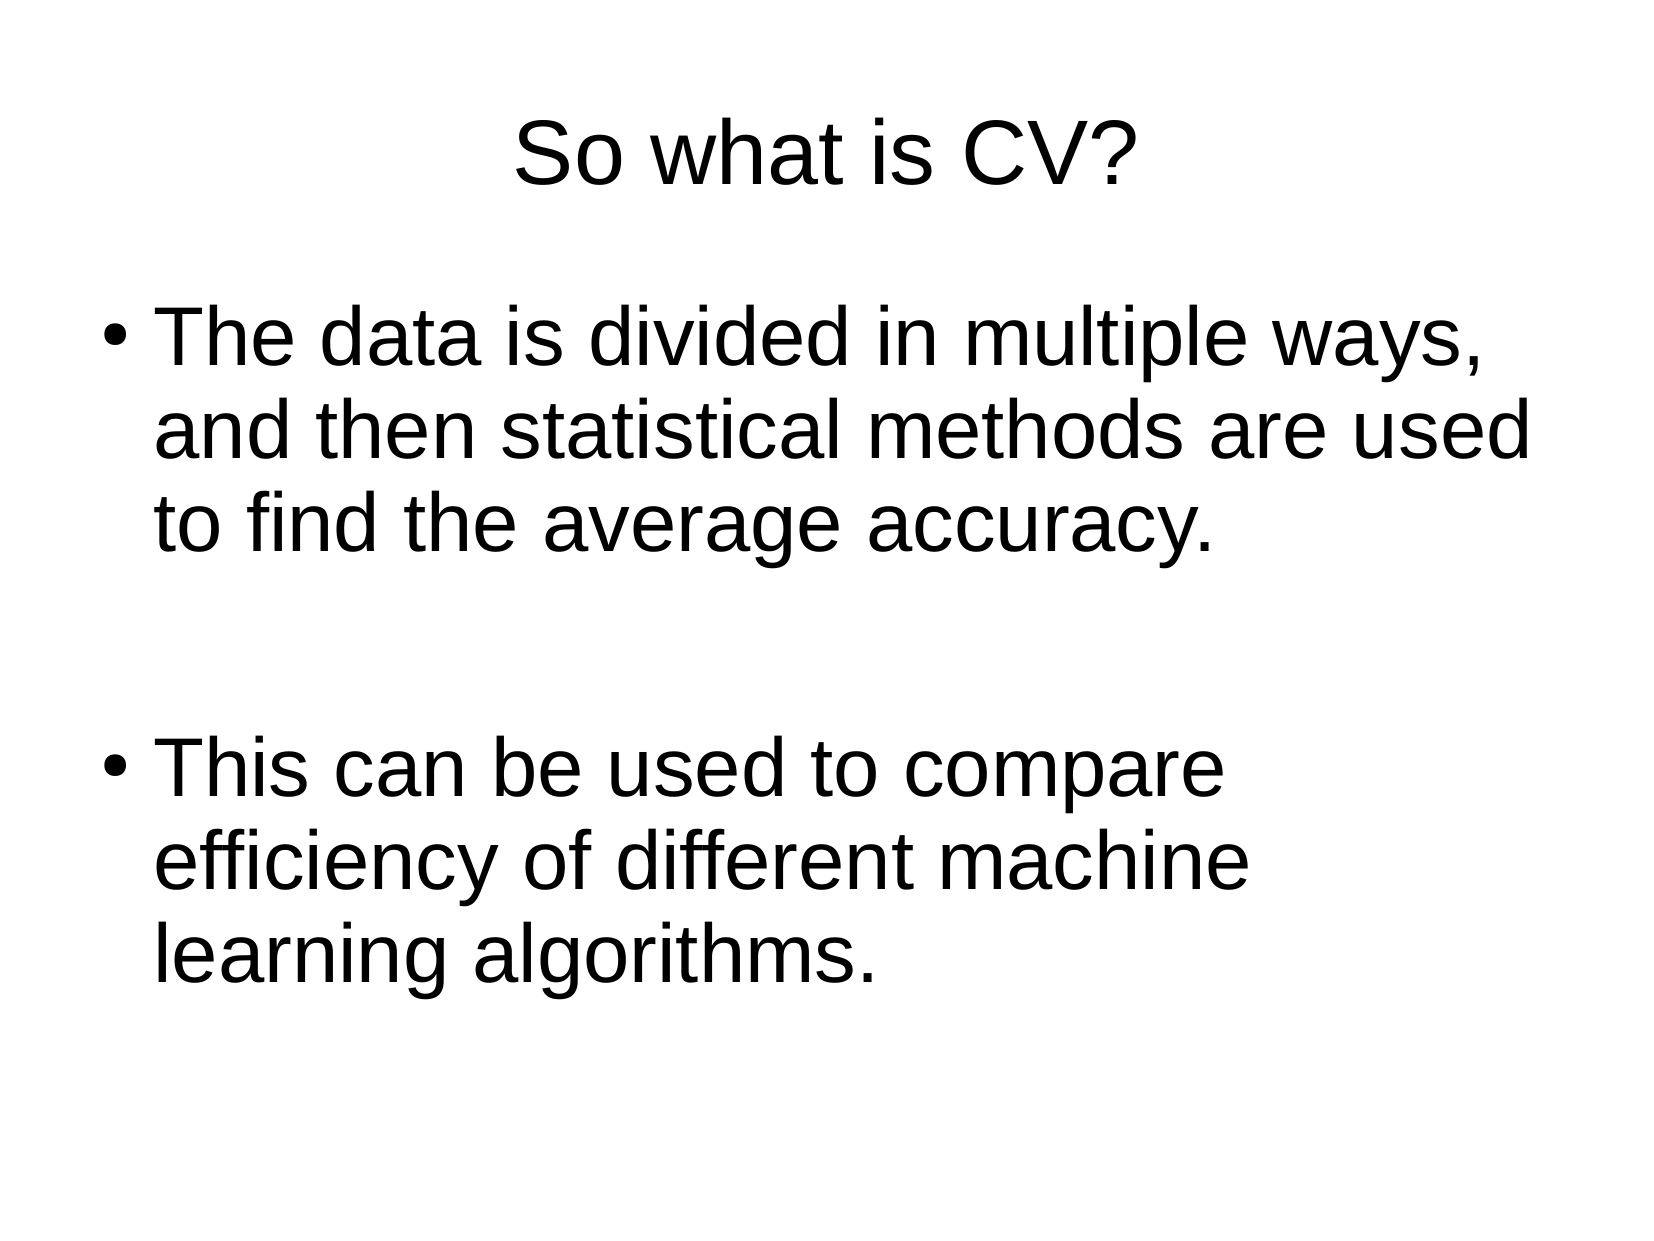

# So what is CV?
The data is divided in multiple ways, and then statistical methods are used to find the average accuracy.
This can be used to compare efficiency of different machine learning algorithms.